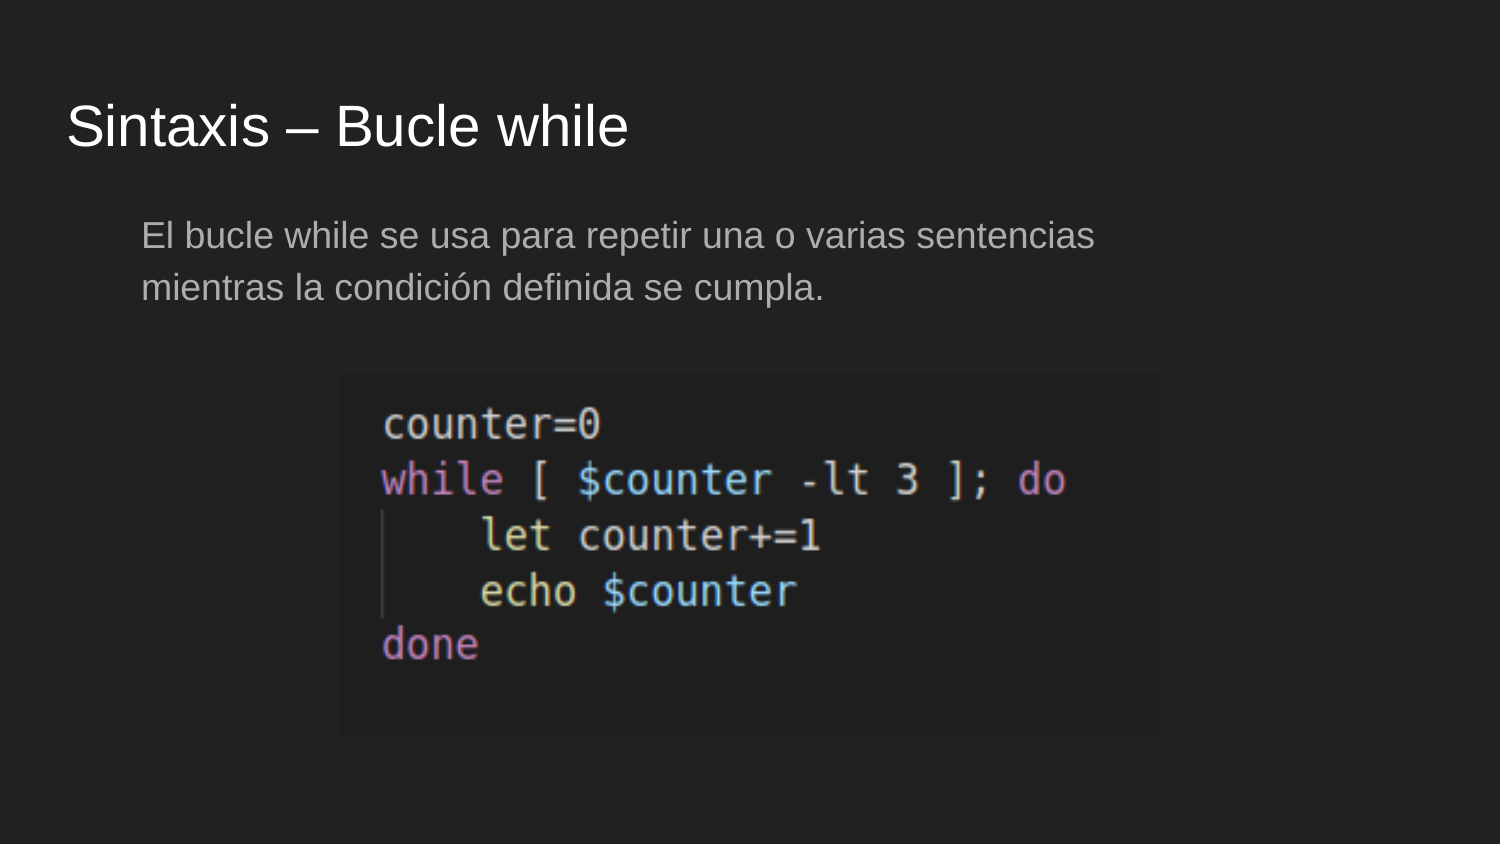

# Sintaxis – Bucle while
El bucle while se usa para repetir una o varias sentencias mientras la condición definida se cumpla.